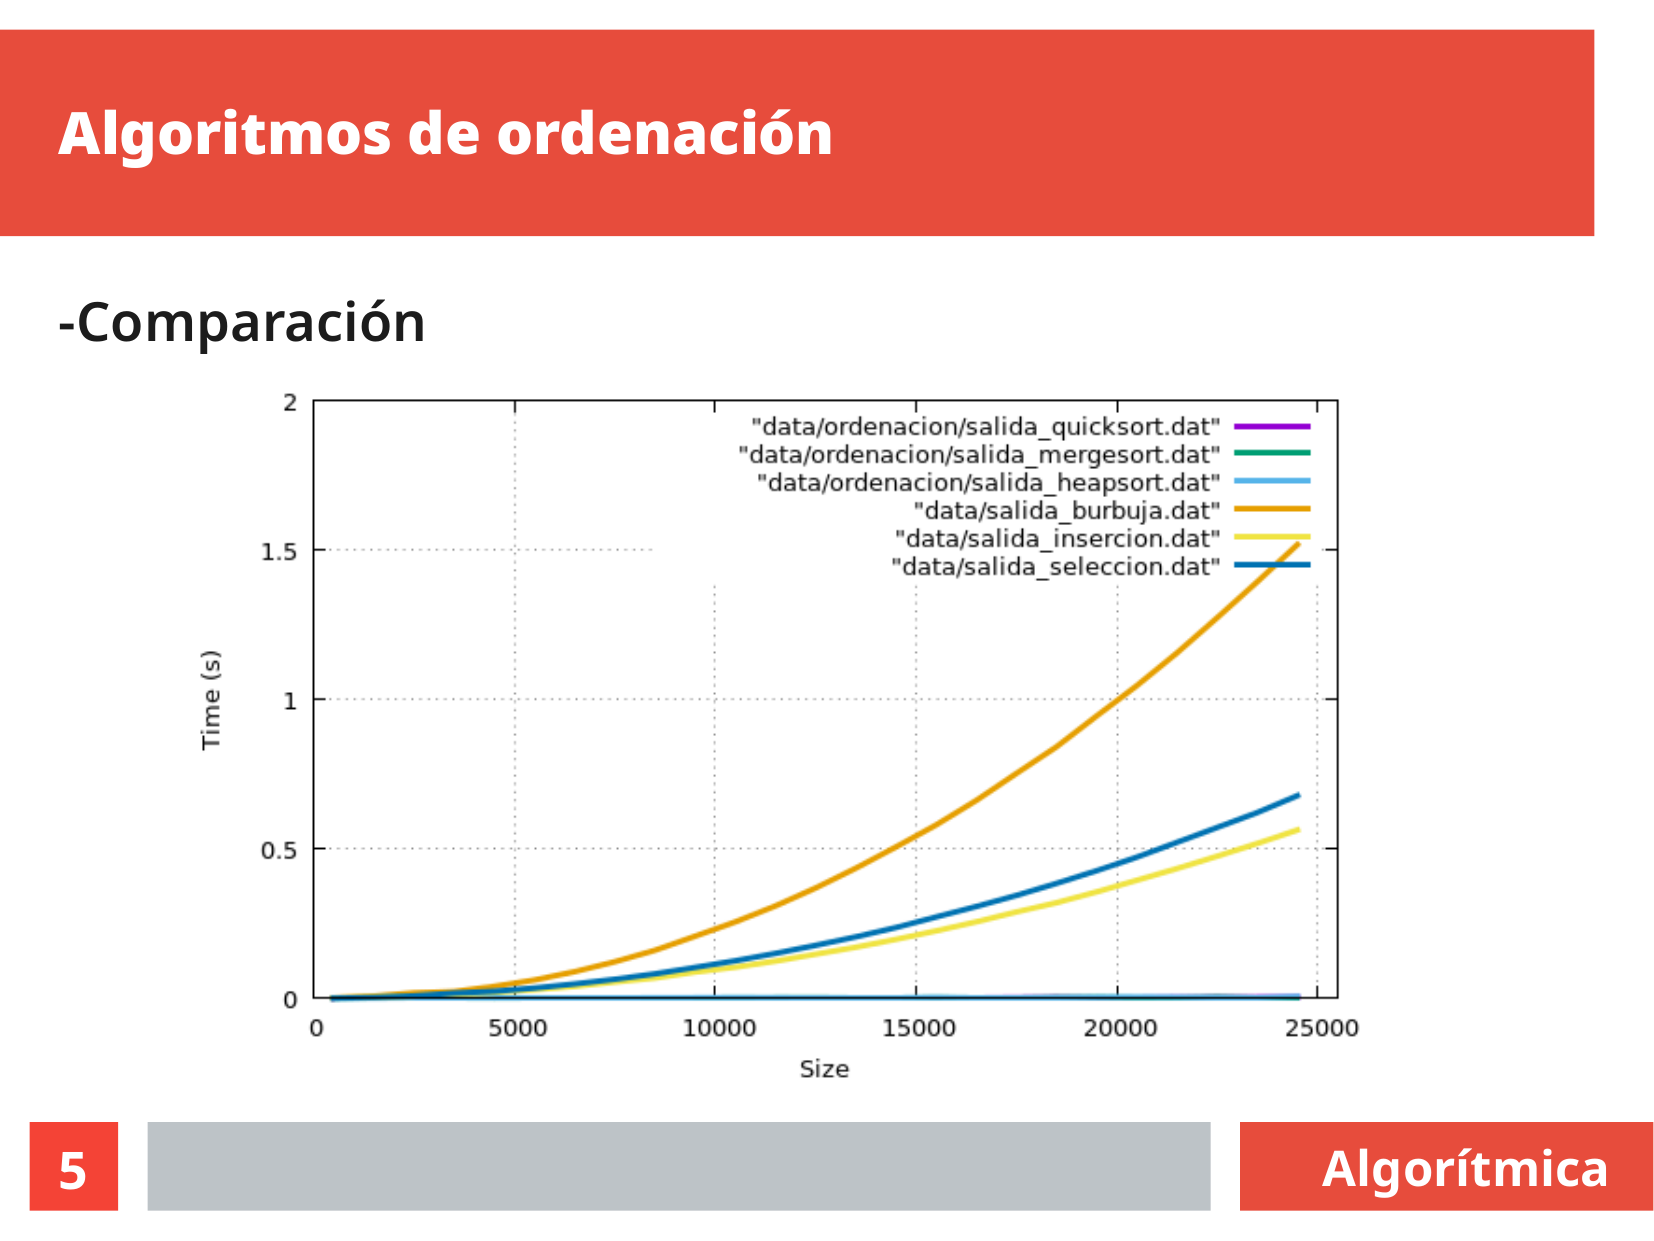

# Algoritmos de ordenación
-Comparación
5
Algorítmica